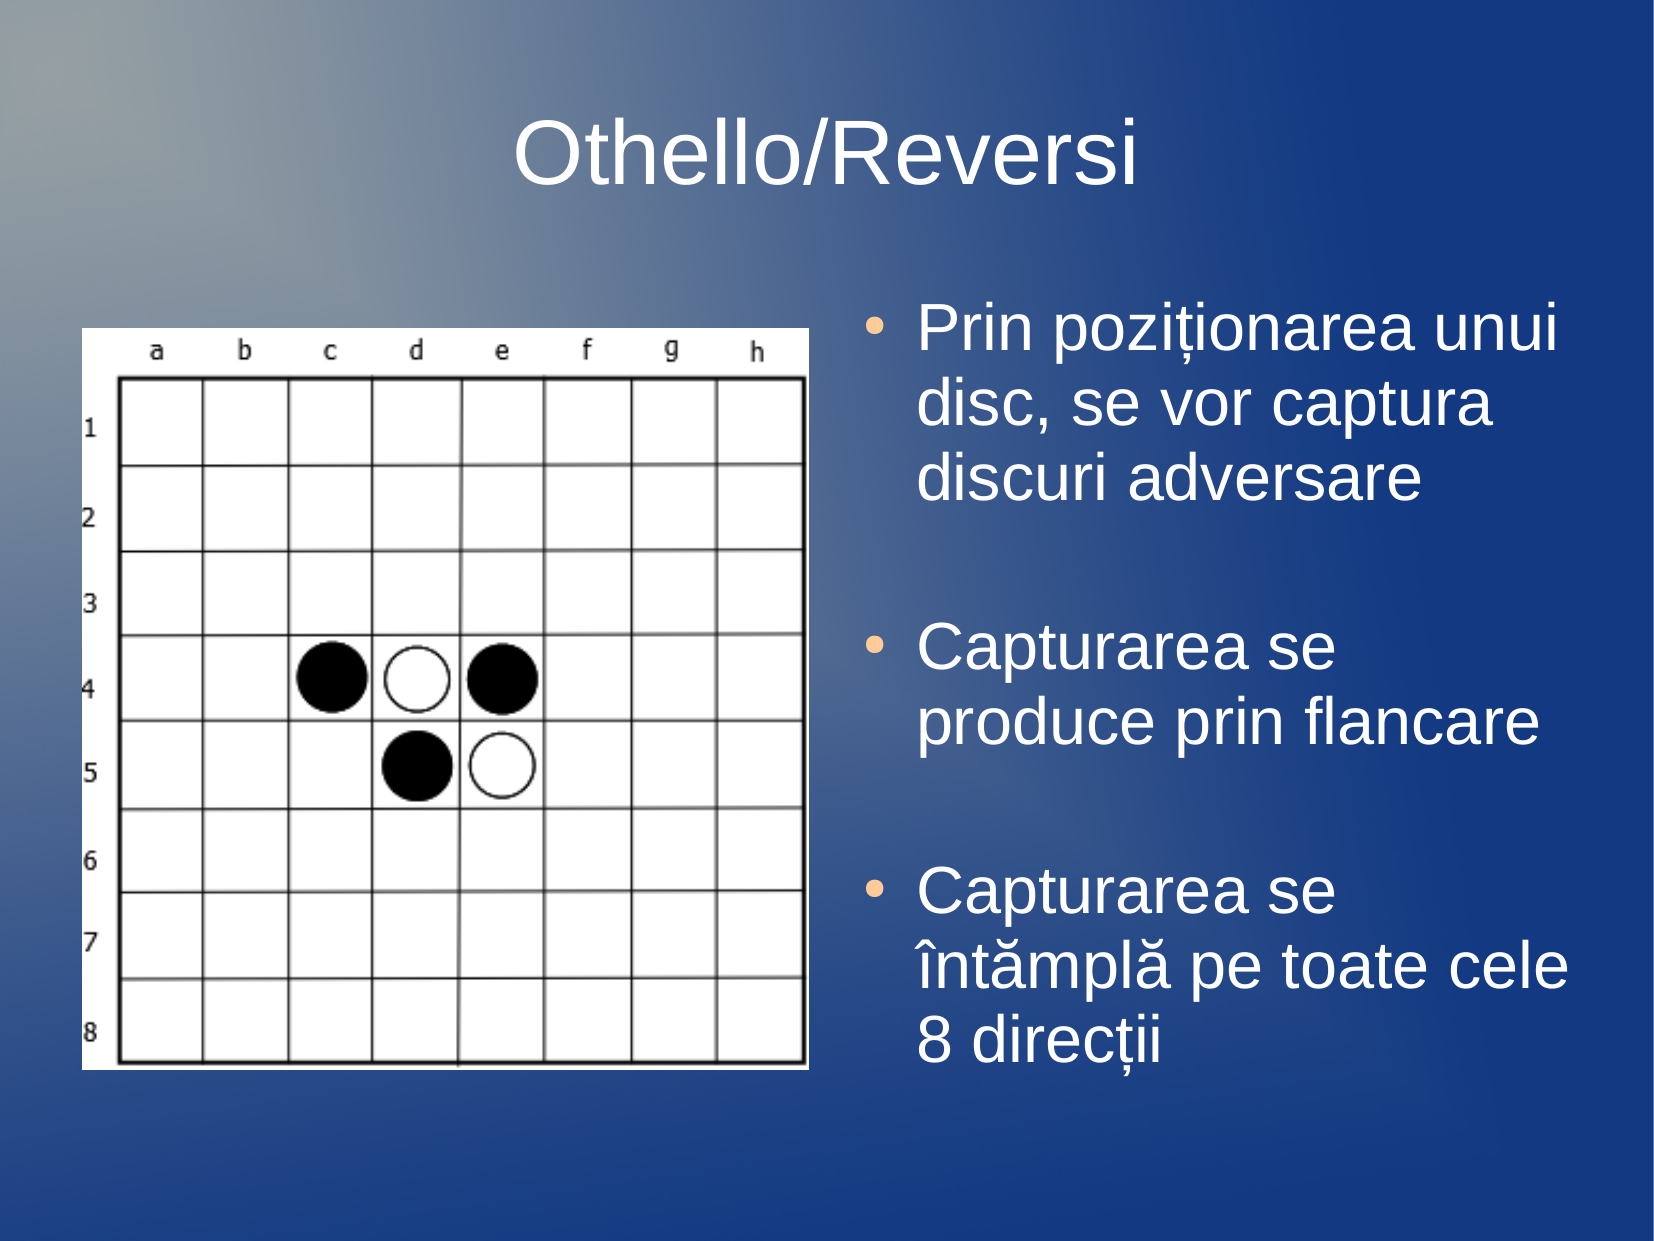

# Othello/Reversi
Prin poziționarea unui disc, se vor captura discuri adversare
Capturarea se produce prin flancare
Capturarea se întămplă pe toate cele 8 direcții